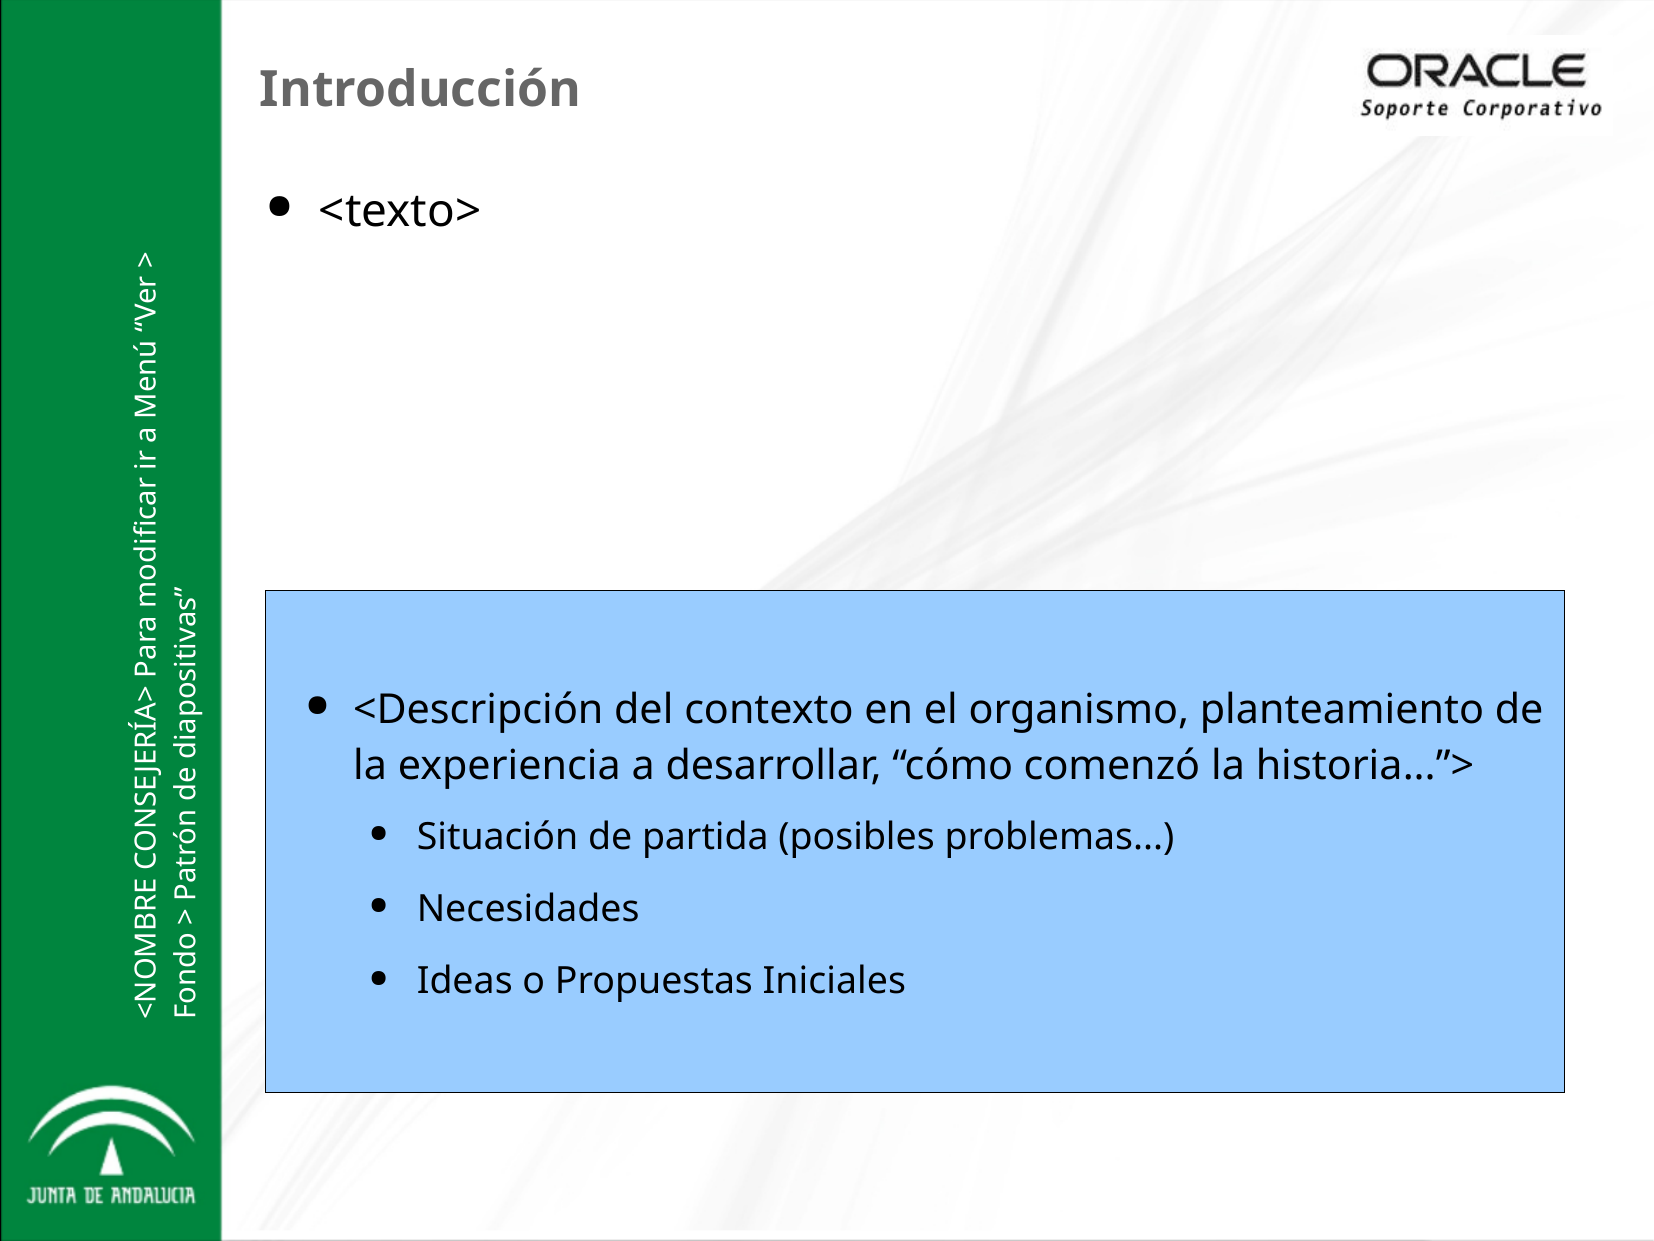

# Introducción
<texto>
<Descripción del contexto en el organismo, planteamiento de la experiencia a desarrollar, “cómo comenzó la historia...”>
Situación de partida (posibles problemas...)
Necesidades
Ideas o Propuestas Iniciales